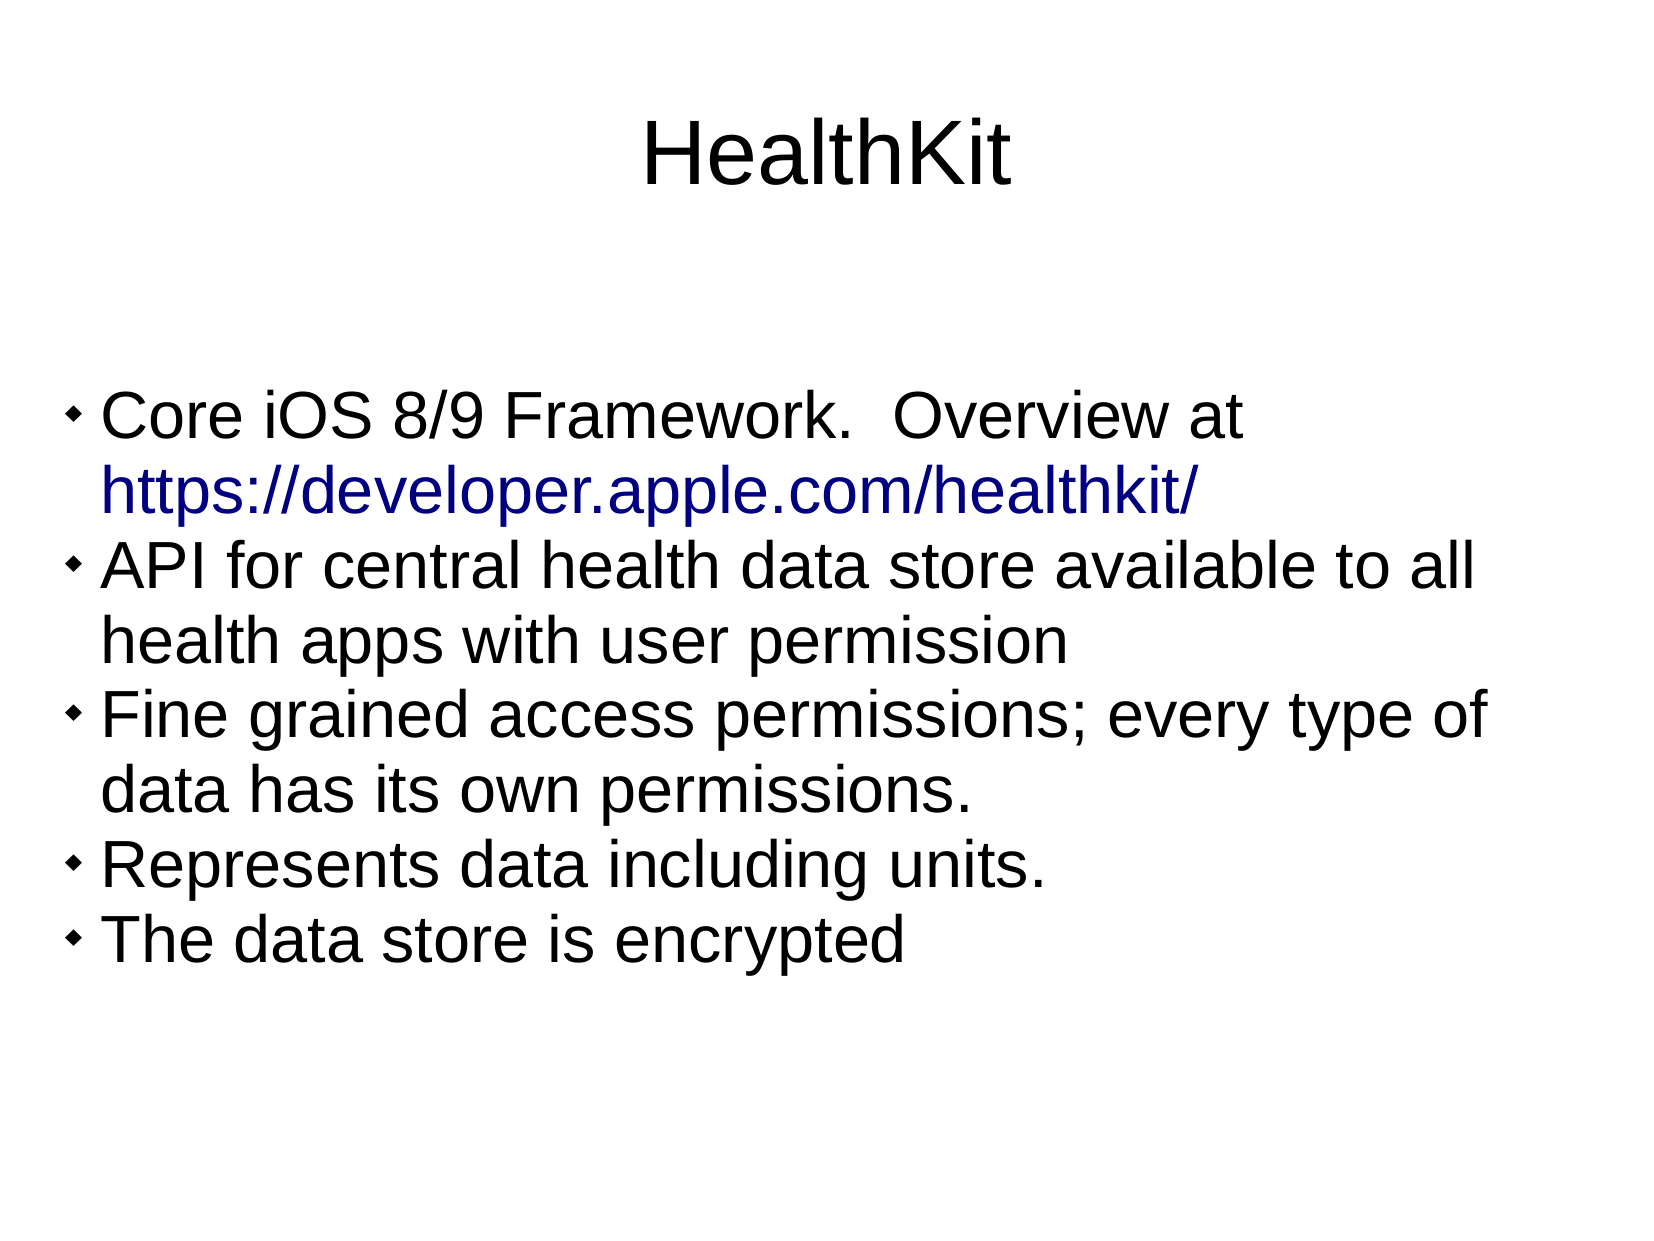

# HealthKit
Core iOS 8/9 Framework. Overview at https://developer.apple.com/healthkit/
API for central health data store available to all health apps with user permission
Fine grained access permissions; every type of data has its own permissions.
Represents data including units.
The data store is encrypted